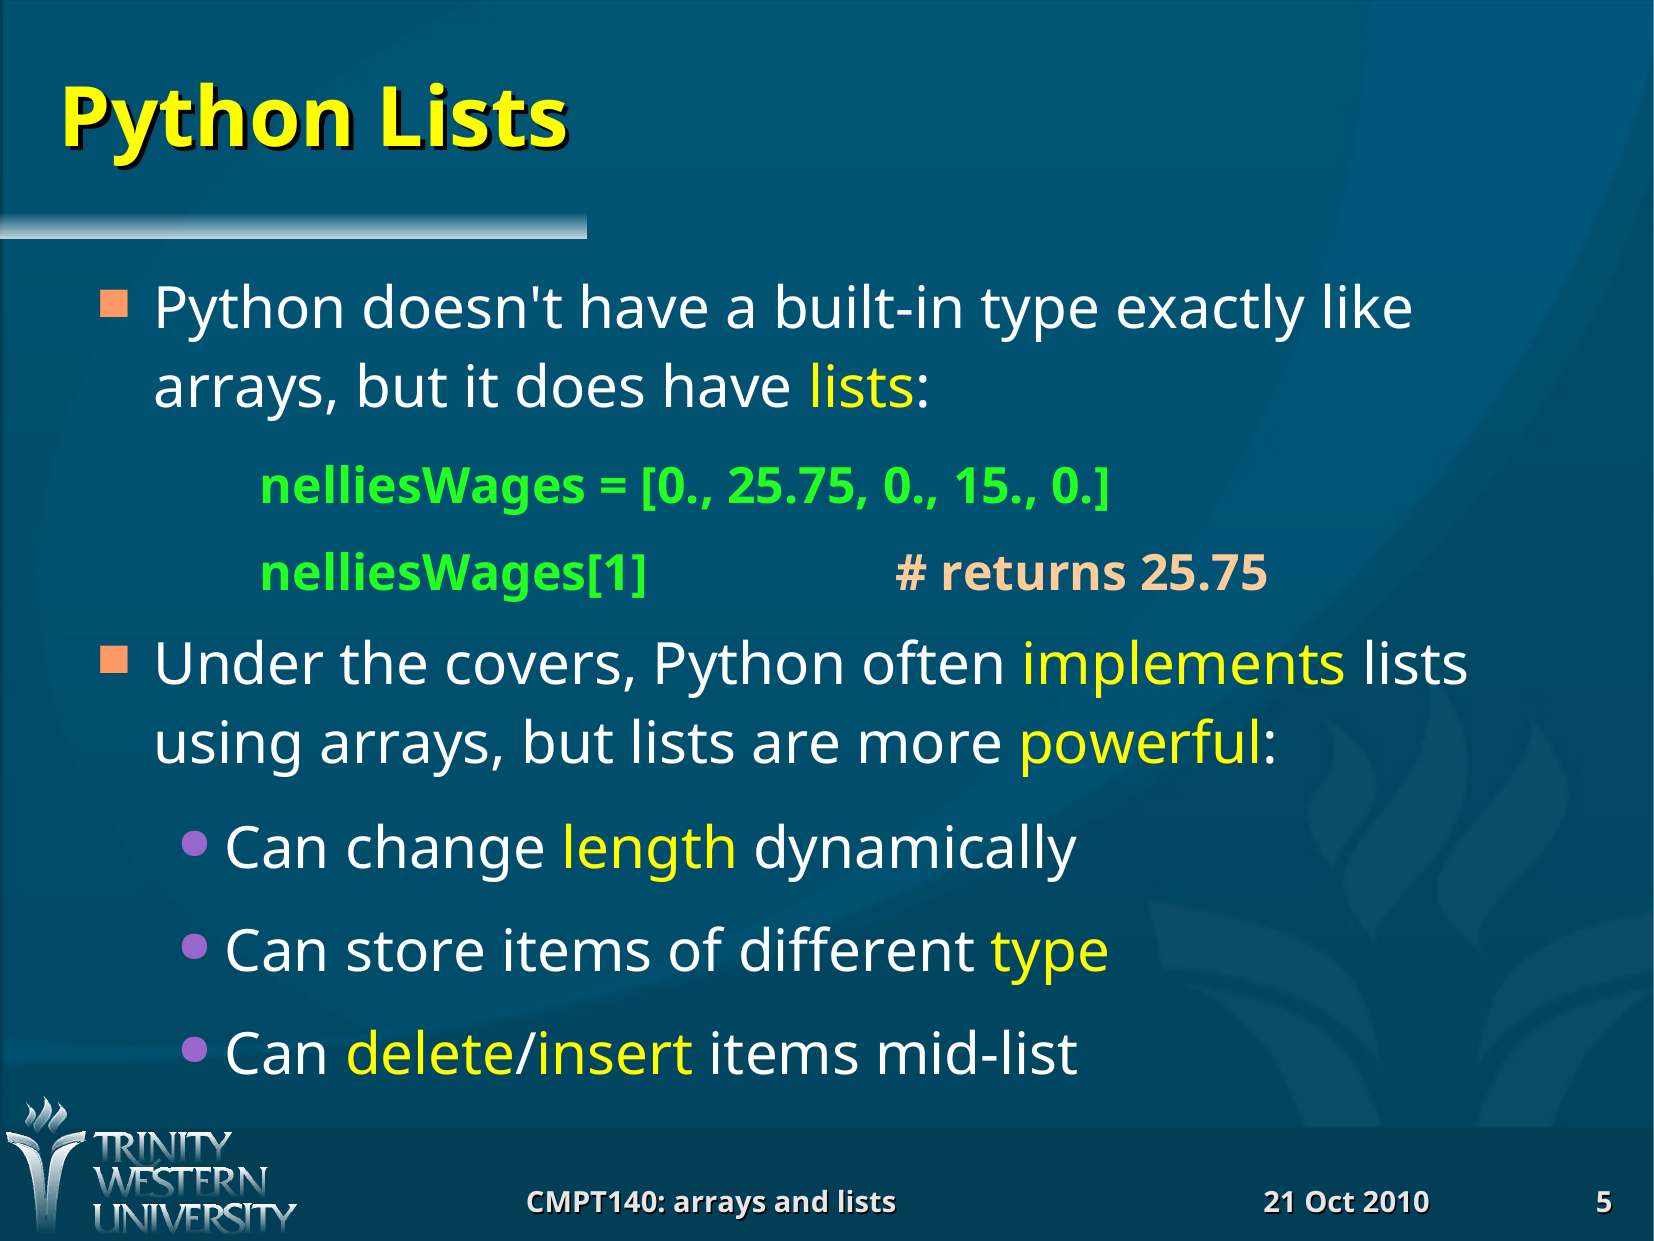

# Python Lists
Python doesn't have a built-in type exactly like arrays, but it does have lists:
nelliesWages = [0., 25.75, 0., 15., 0.]
nelliesWages[1]				# returns 25.75
Under the covers, Python often implements lists using arrays, but lists are more powerful:
Can change length dynamically
Can store items of different type
Can delete/insert items mid-list
CMPT140: arrays and lists
21 Oct 2010
5